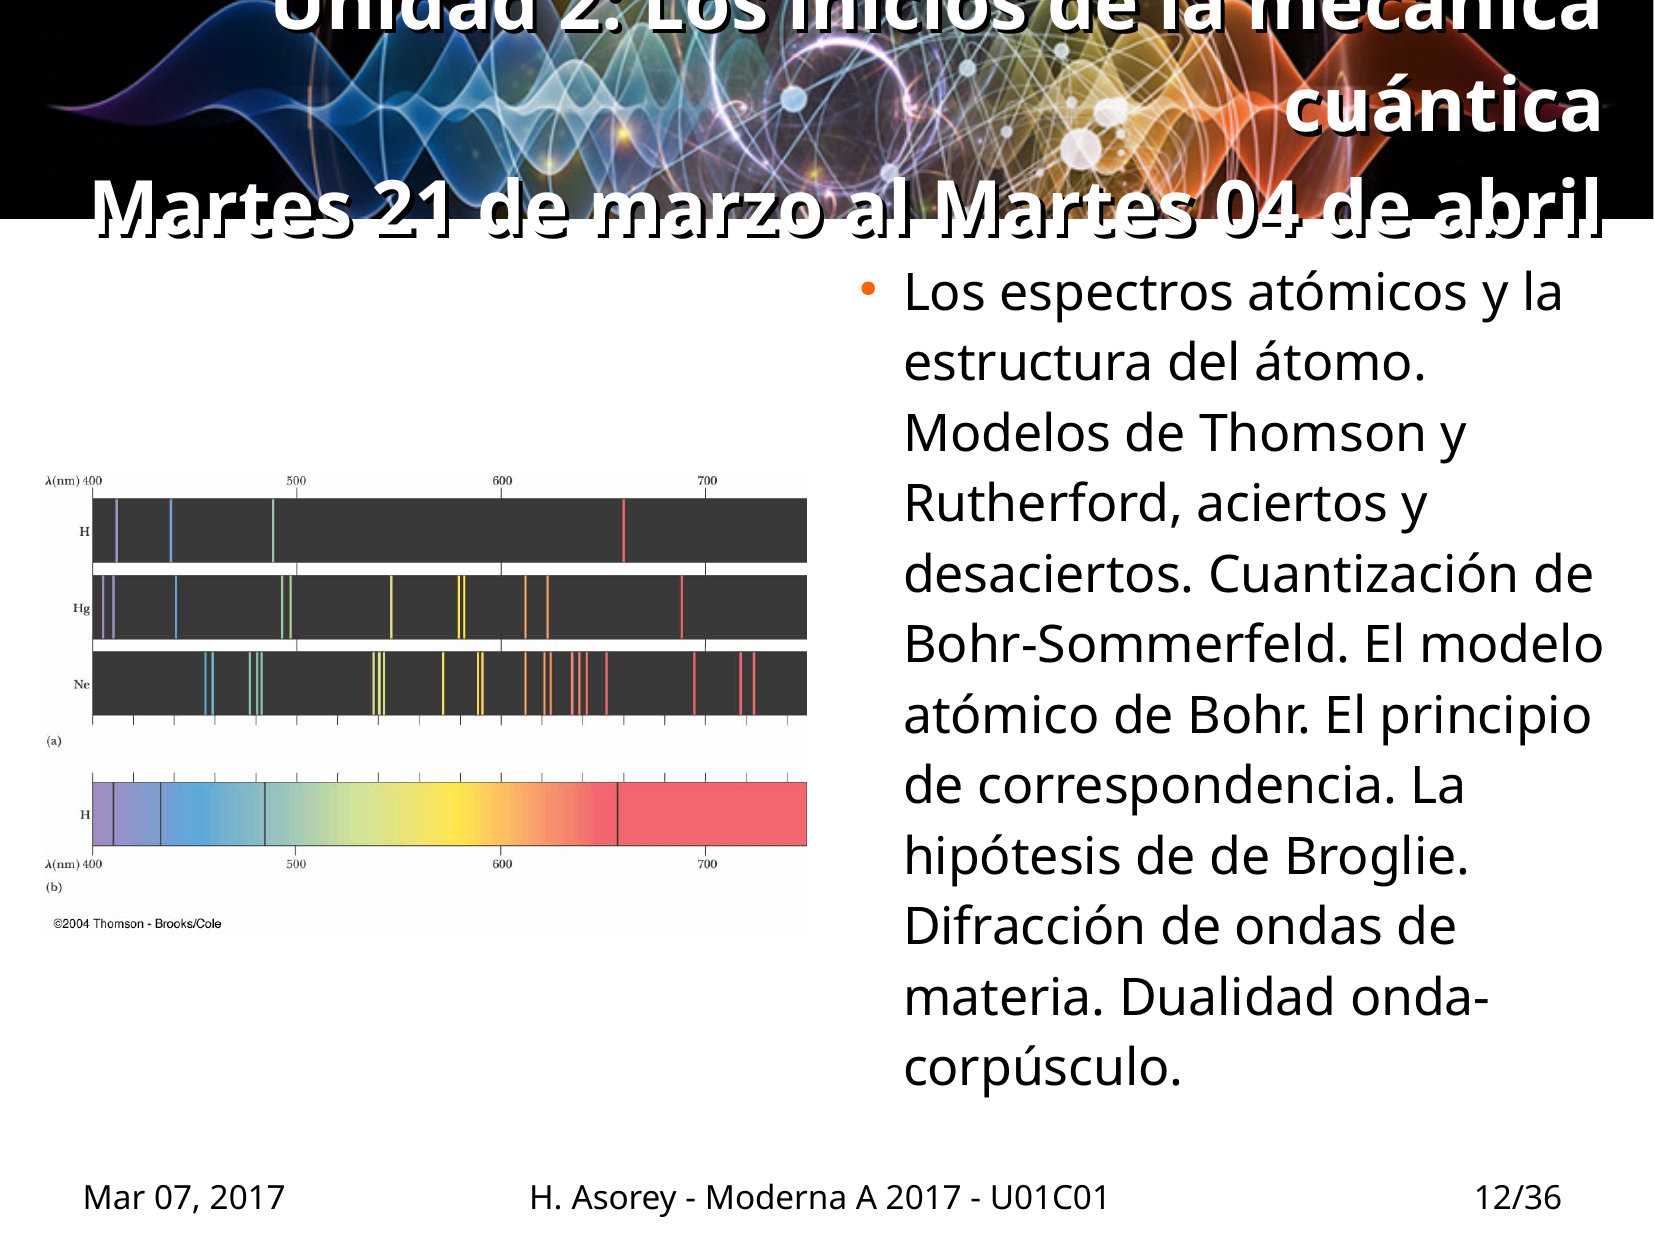

# Unidad 2: Los inicios de la mecánica cuántica Martes 21 de marzo al Martes 04 de abril
Los espectros atómicos y la estructura del átomo. Modelos de Thomson y Rutherford, aciertos y desaciertos. Cuantización de Bohr-Sommerfeld. El modelo atómico de Bohr. El principio de correspondencia. La hipótesis de de Broglie. Difracción de ondas de materia. Dualidad onda-corpúsculo.
Mar 07, 2017
H. Asorey - Moderna A 2017 - U01C01
12